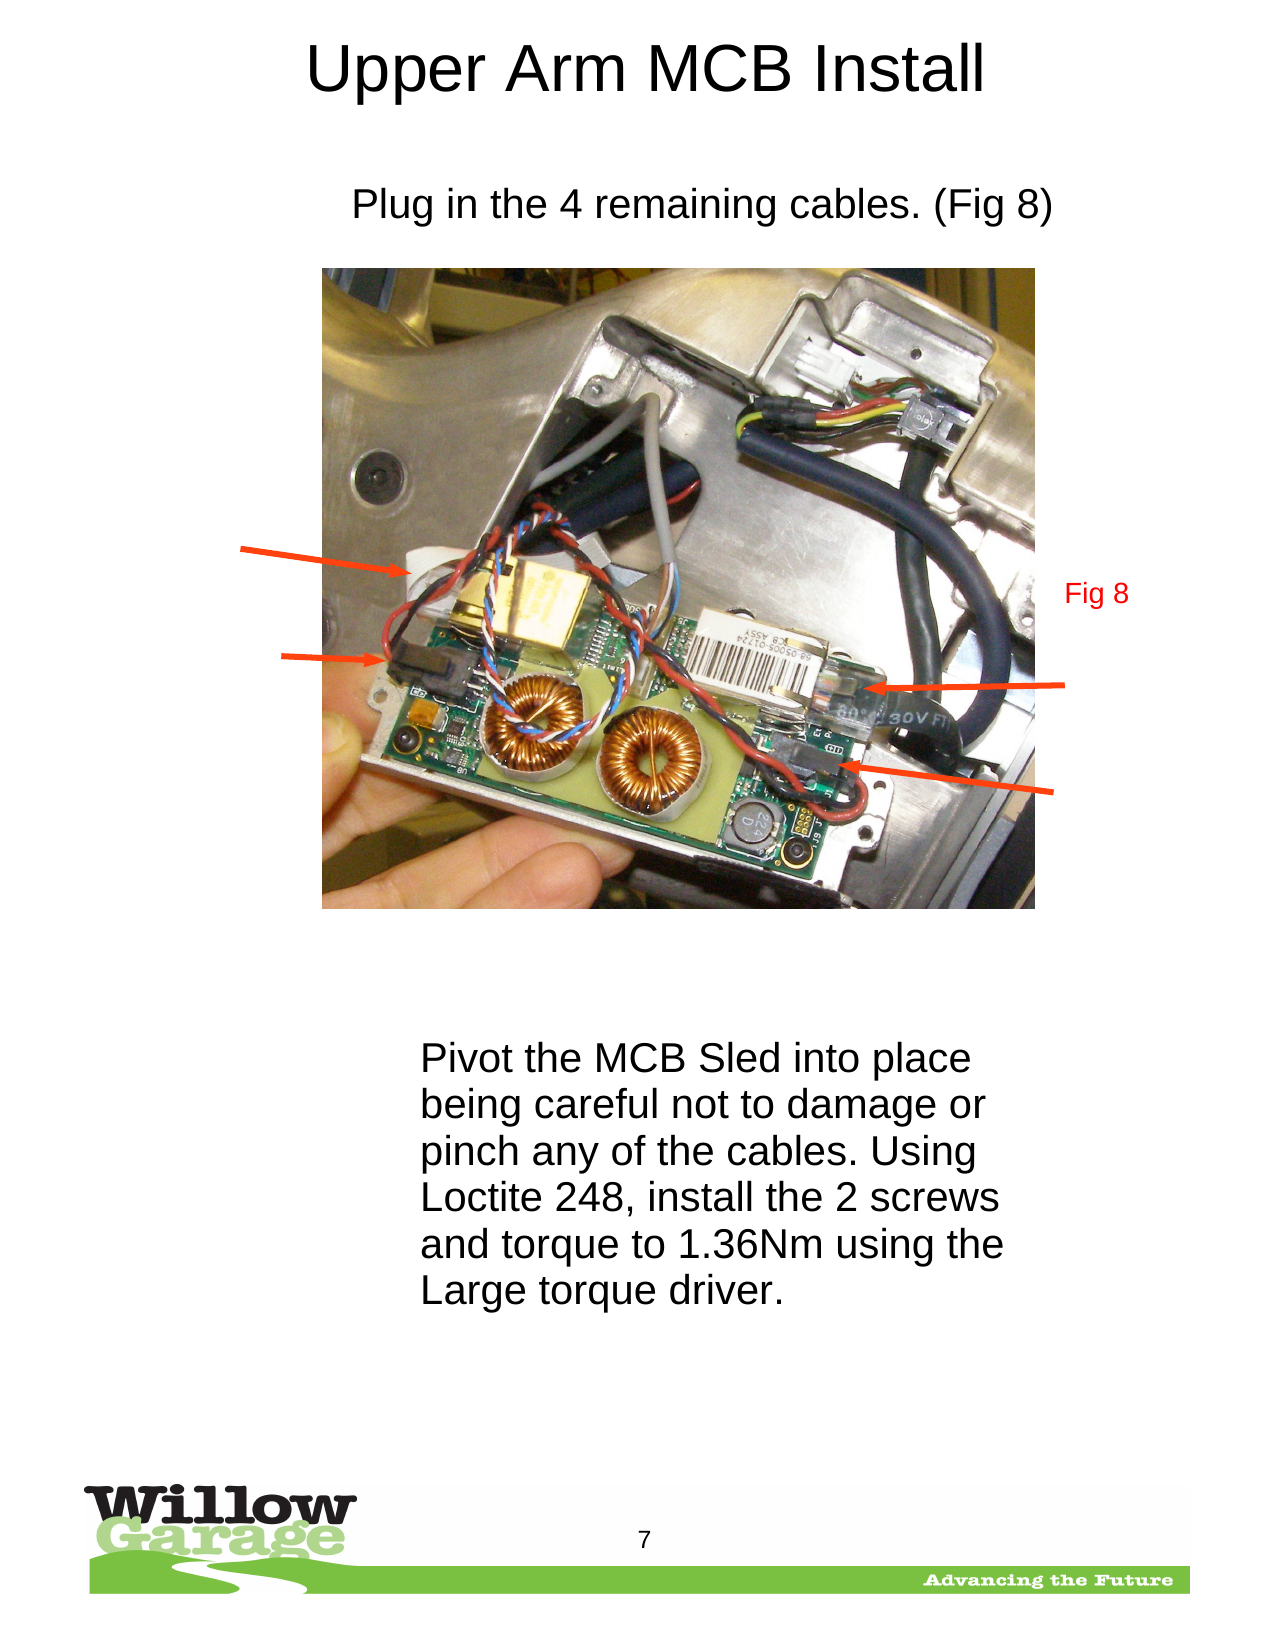

# Upper Arm MCB Install
Plug in the 4 remaining cables. (Fig 8)
Fig 8
Pivot the MCB Sled into place being careful not to damage or pinch any of the cables. Using Loctite 248, install the 2 screws and torque to 1.36Nm using the Large torque driver.
7